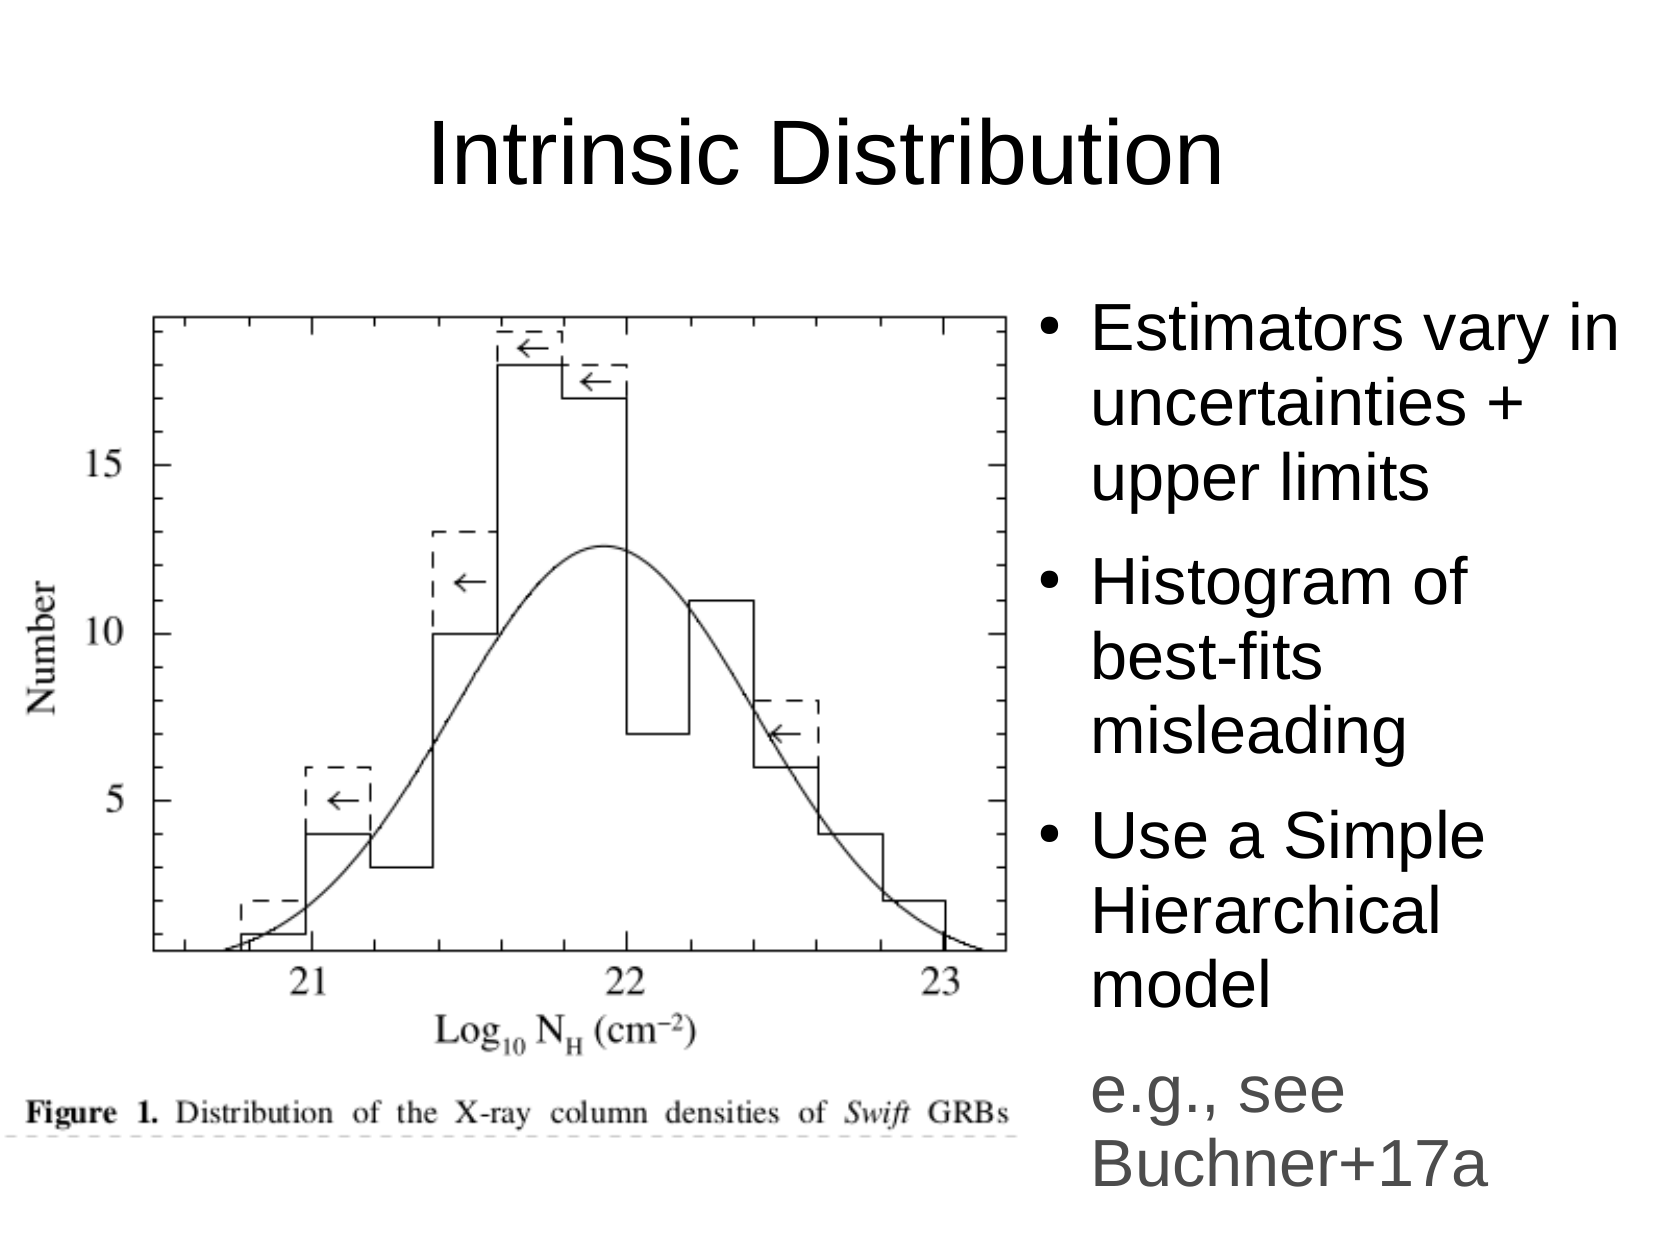

# Intrinsic Distribution
Estimators vary in uncertainties + upper limits
Histogram of best-fits misleading
Use a Simple Hierarchical model
e.g., see Buchner+17a